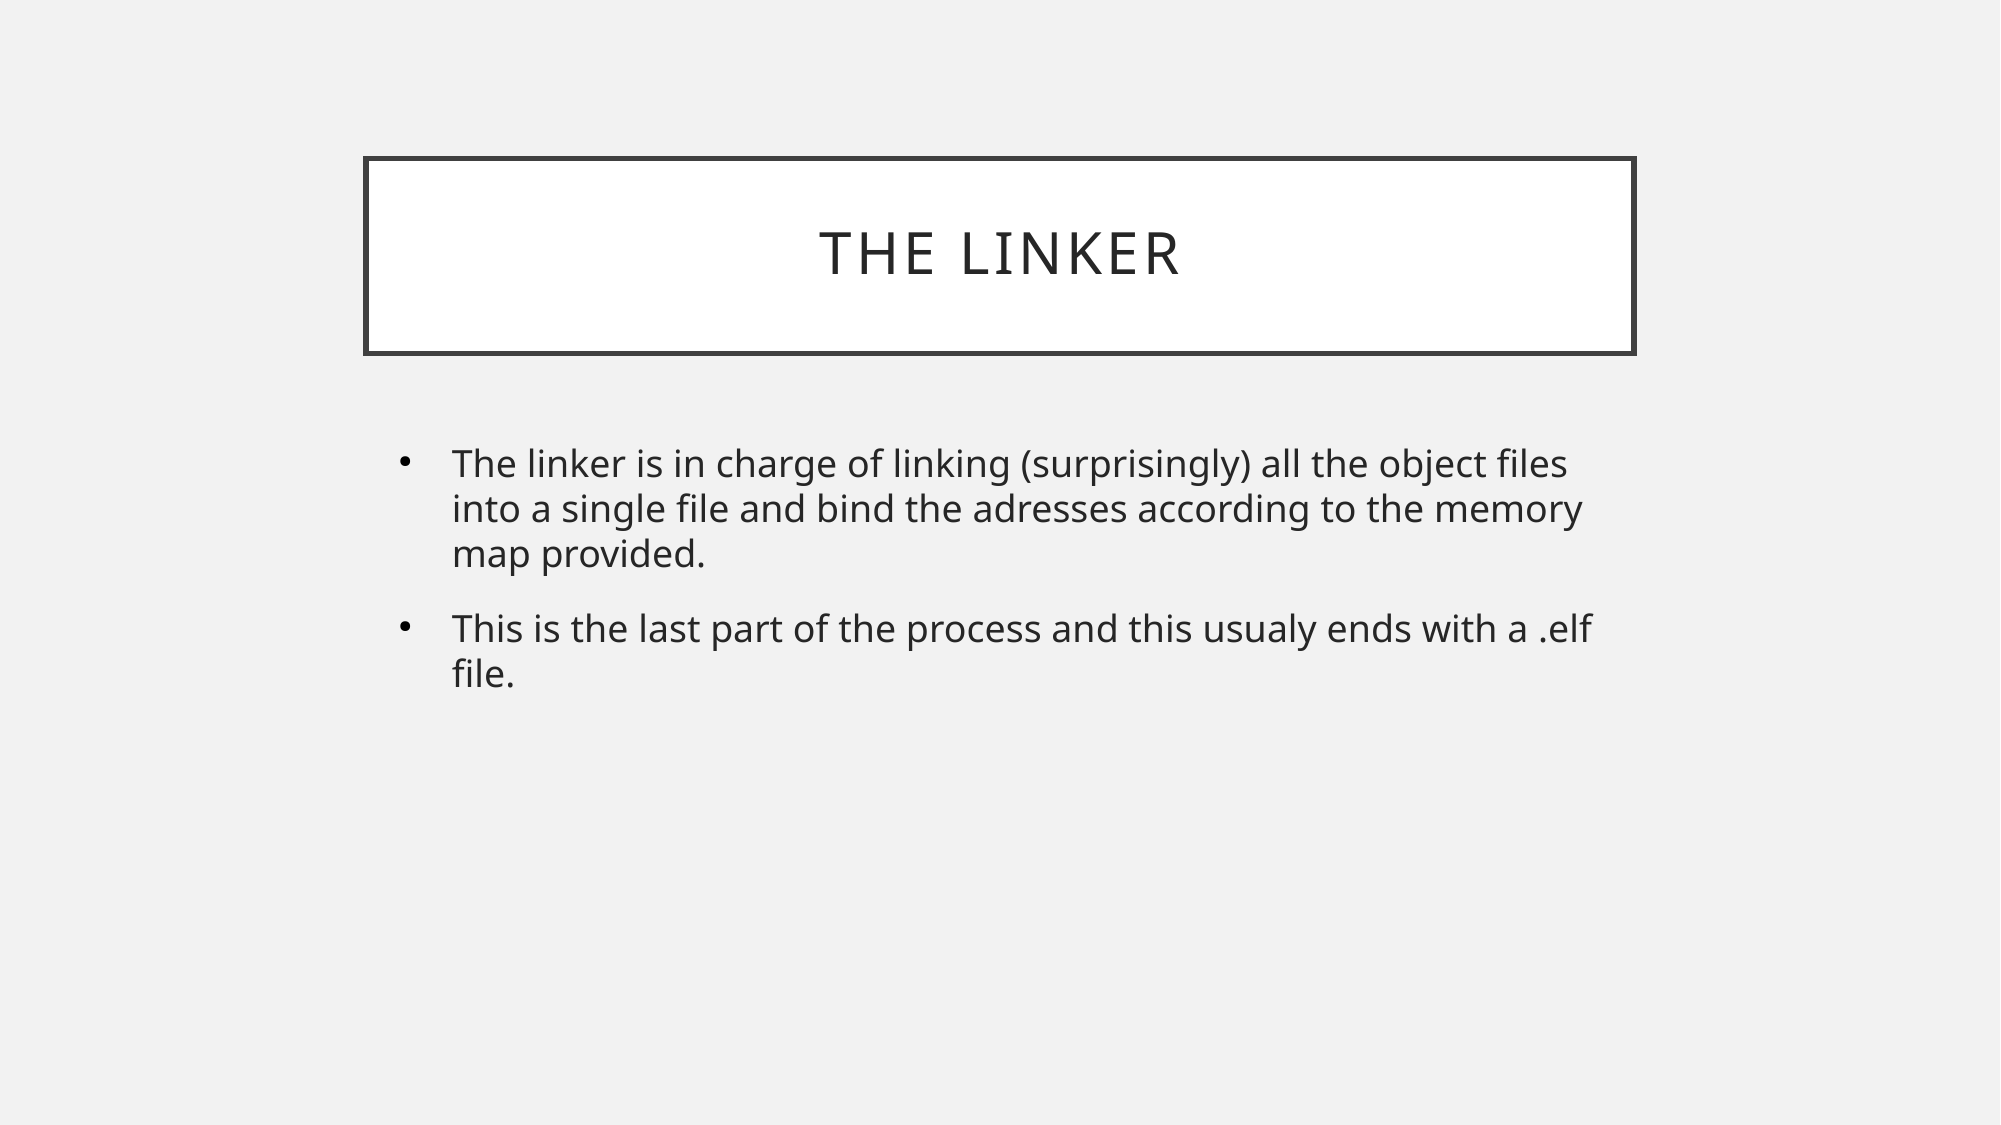

# The linker
The linker is in charge of linking (surprisingly) all the object files into a single file and bind the adresses according to the memory map provided.
This is the last part of the process and this usualy ends with a .elf file.